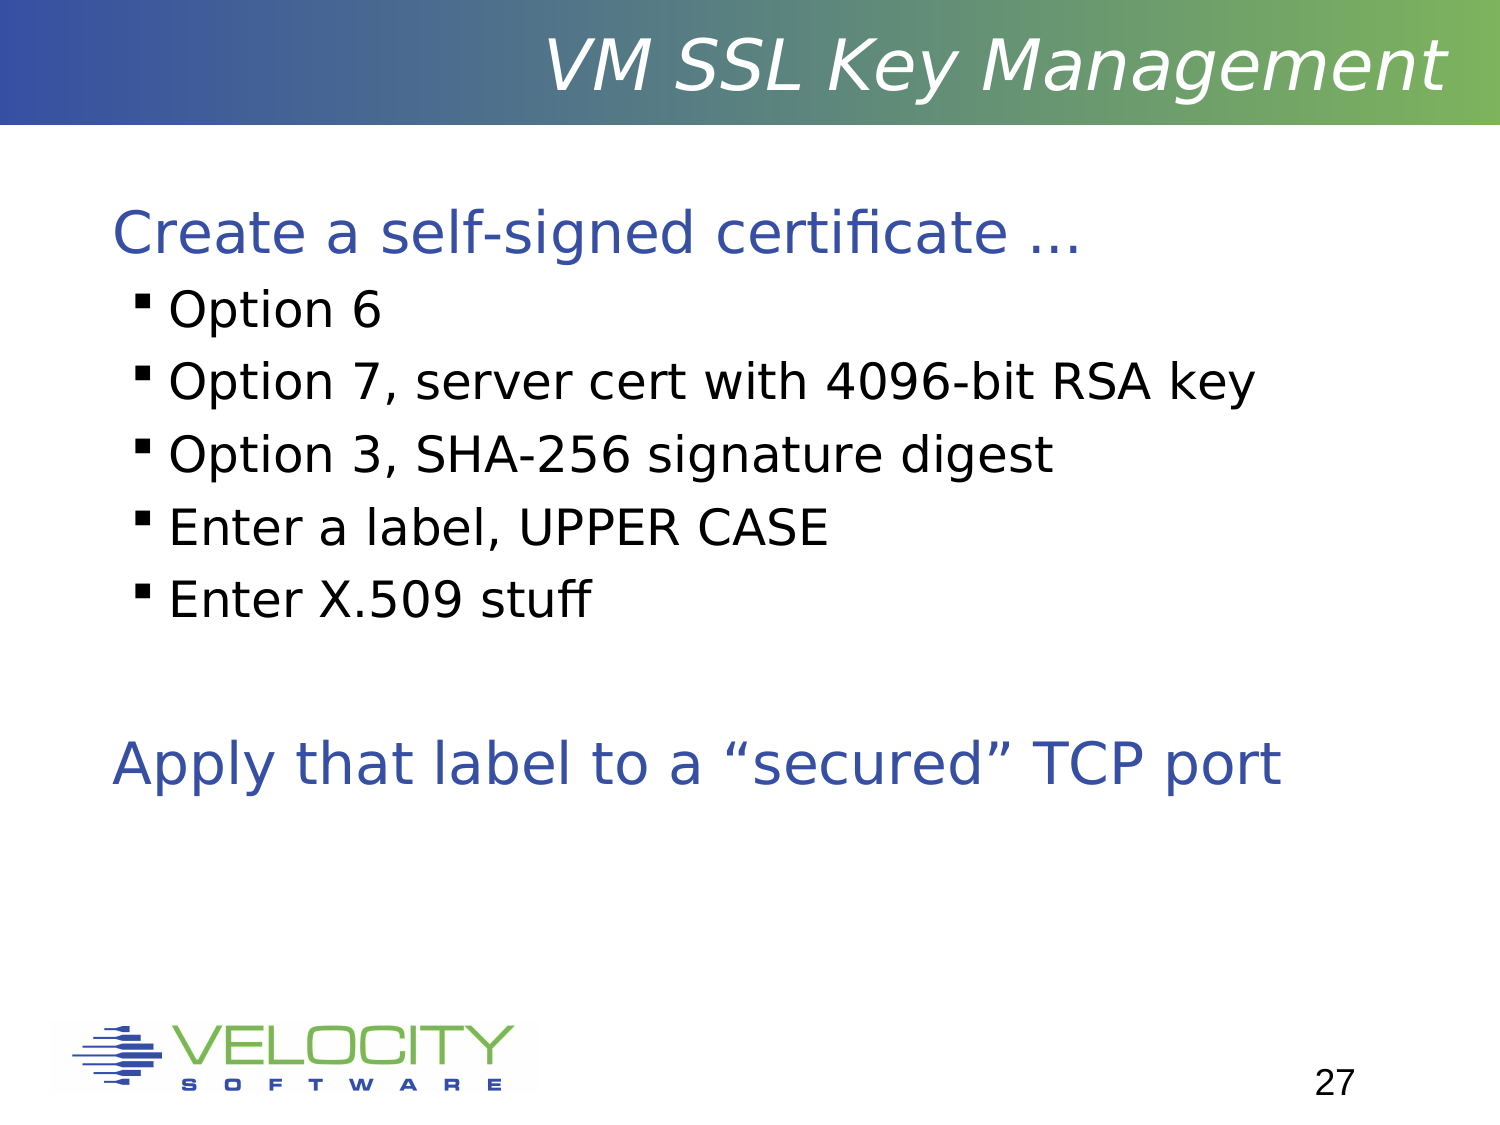

# VM SSL Key Management
Create a self-signed certificate ...
Option 6
Option 7, server cert with 4096-bit RSA key
Option 3, SHA-256 signature digest
Enter a label, UPPER CASE
Enter X.509 stuff
Apply that label to a “secured” TCP port
27